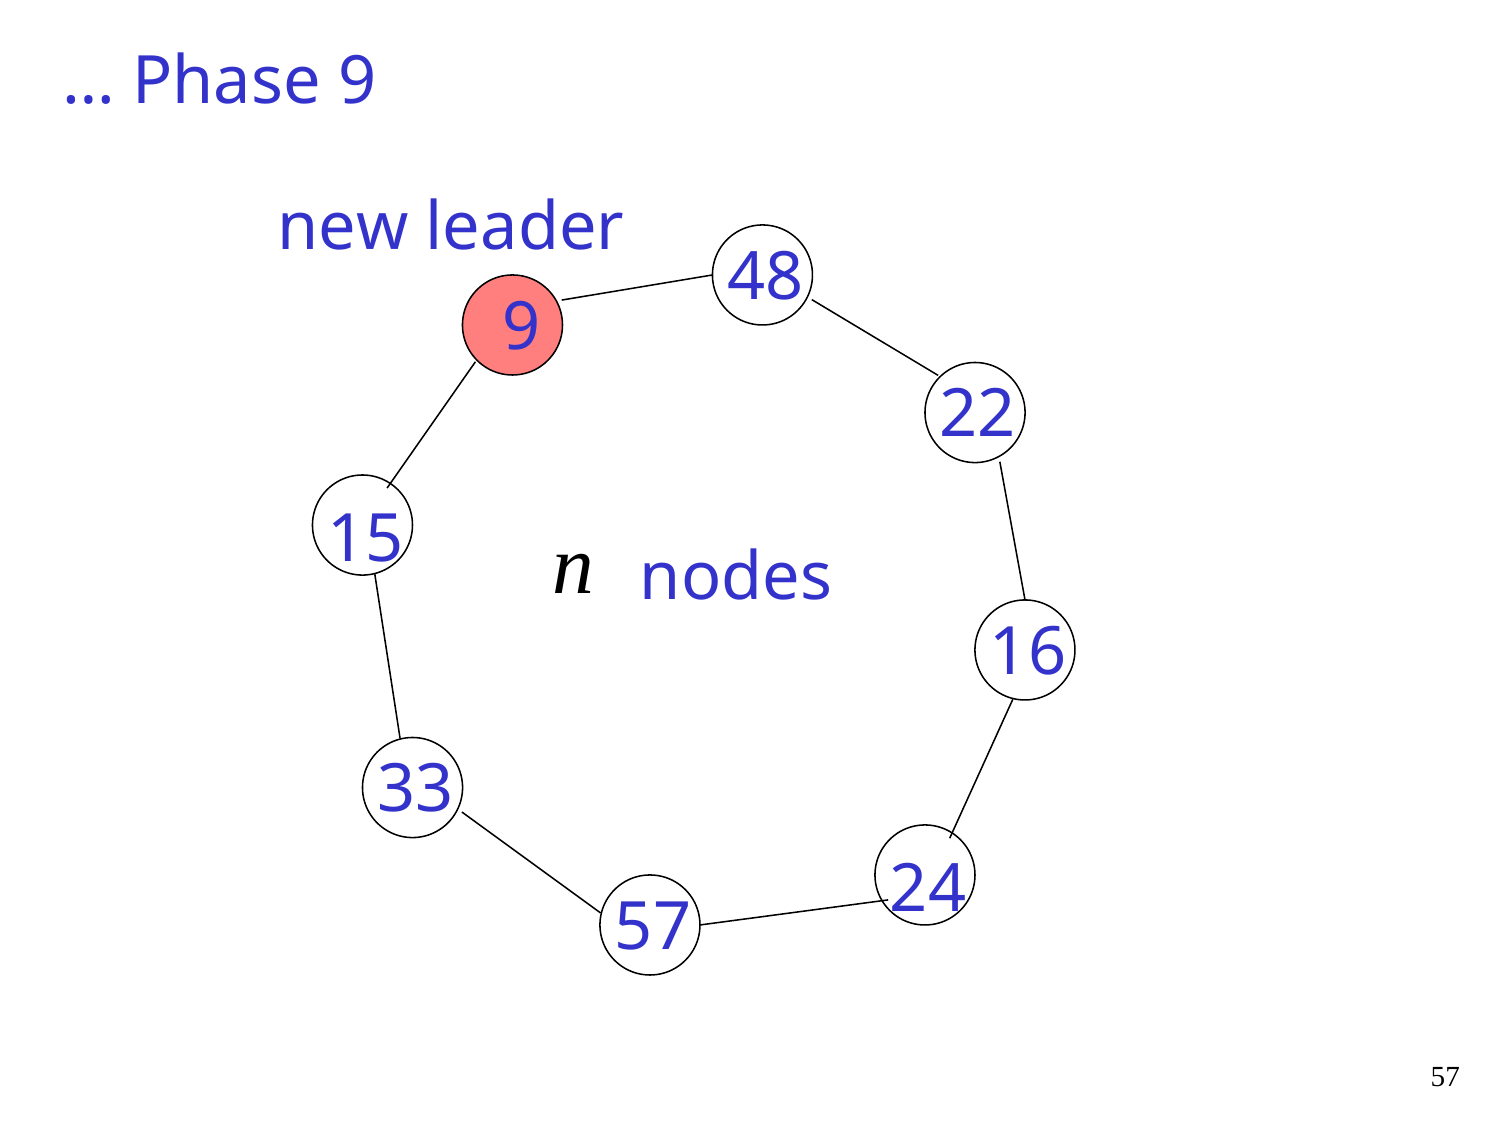

… Phase 9
new leader
48
9
22
15
nodes
16
33
24
57